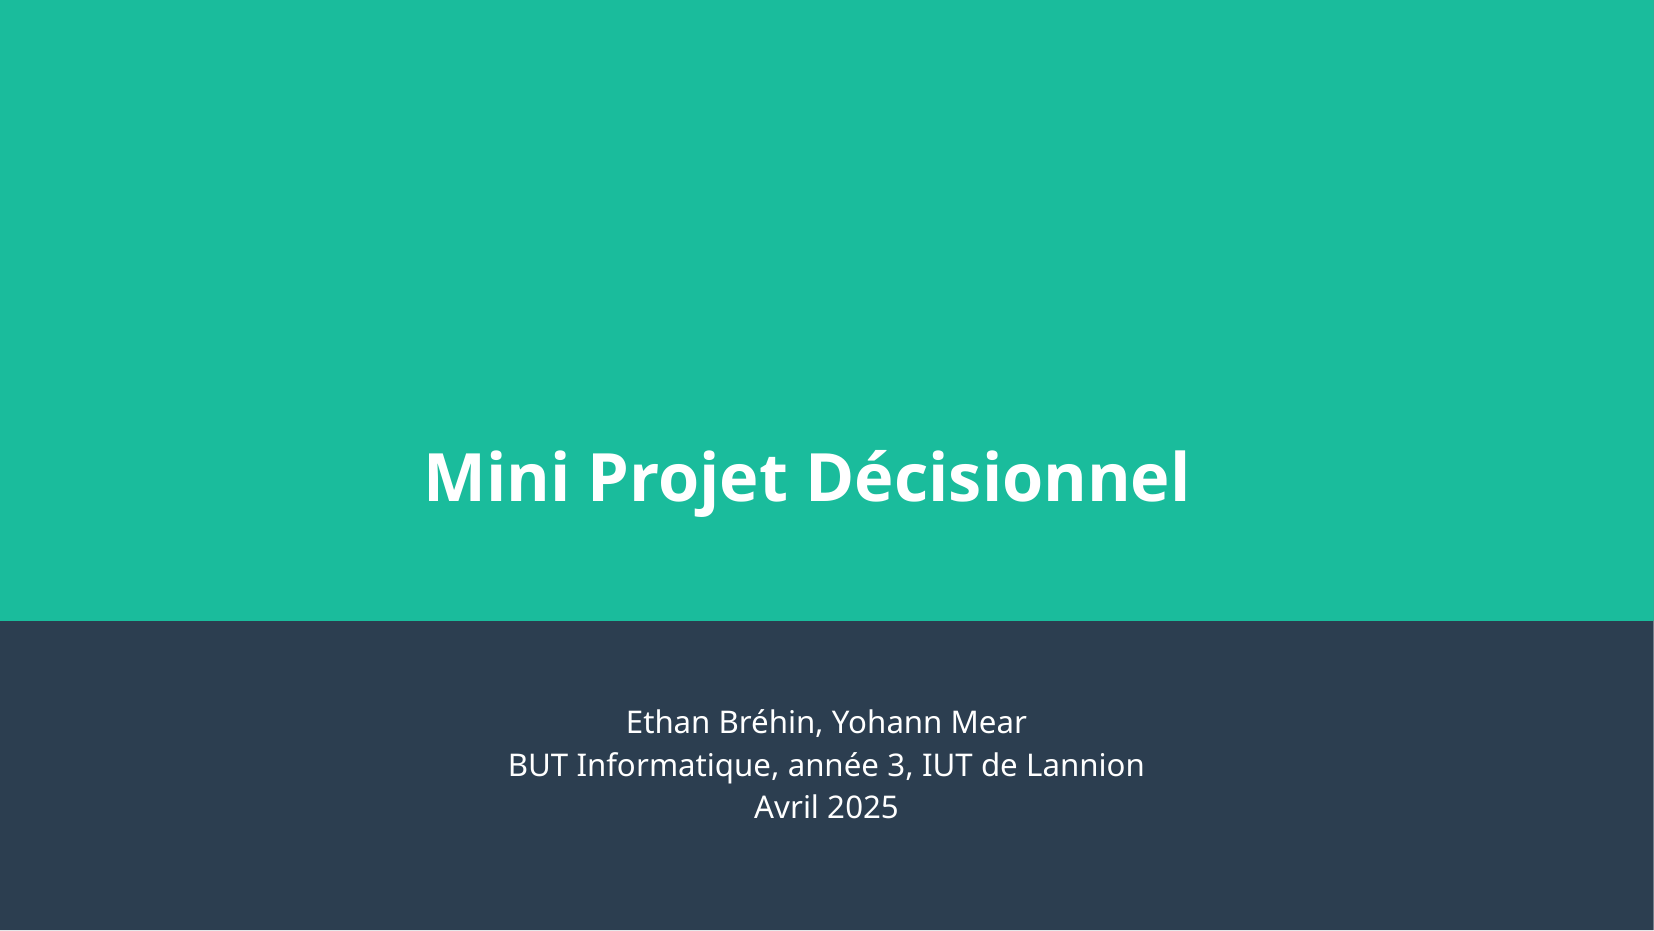

# Mini Projet Décisionnel
Ethan Bréhin, Yohann Mear
BUT Informatique, année 3, IUT de Lannion
Avril 2025